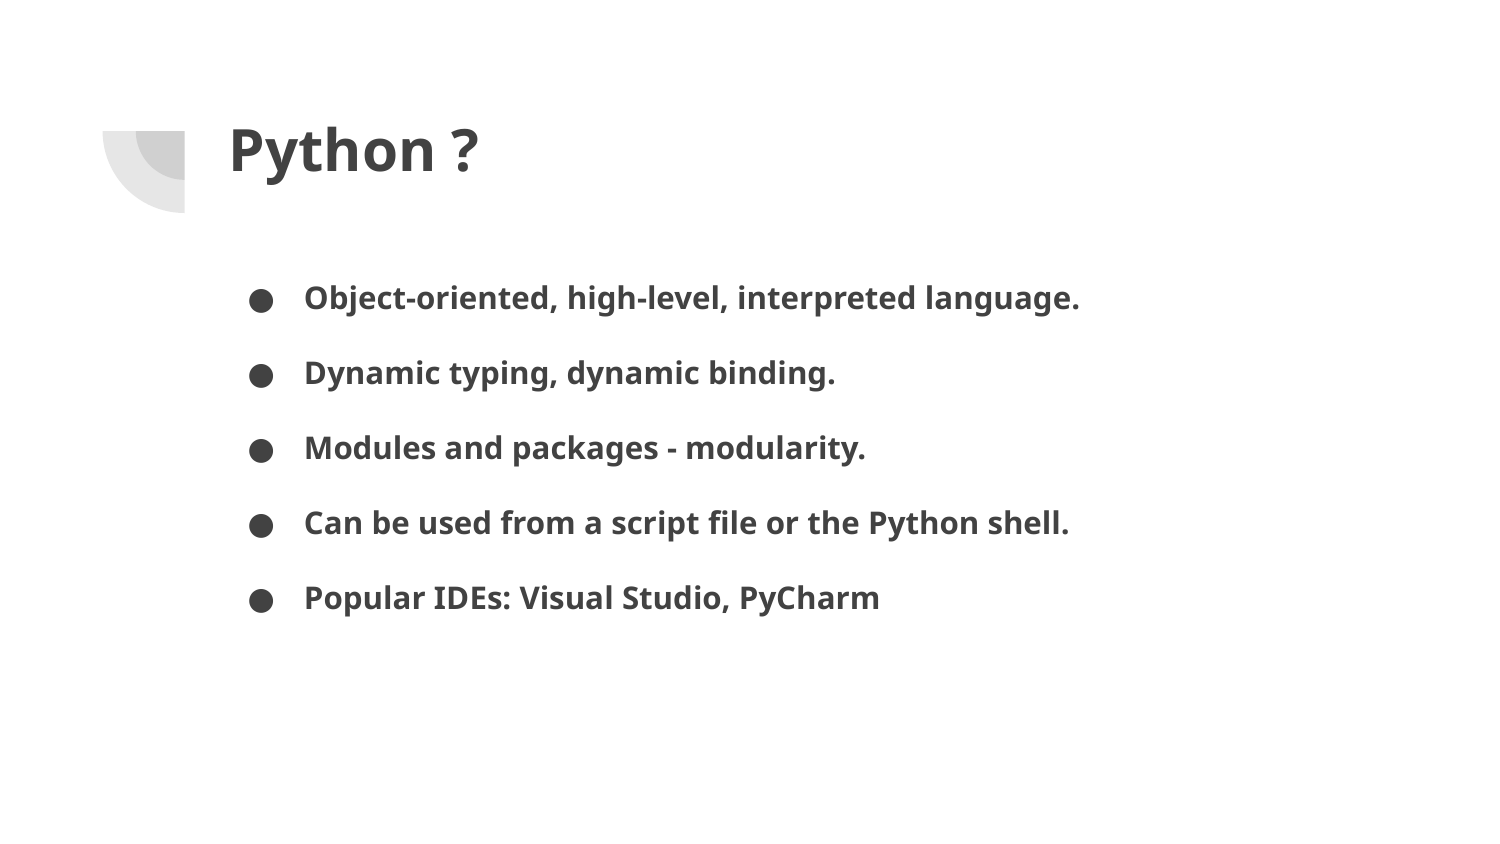

# Python ?
Object-oriented, high-level, interpreted language.
Dynamic typing, dynamic binding.
Modules and packages - modularity.
Can be used from a script file or the Python shell.
Popular IDEs: Visual Studio, PyCharm